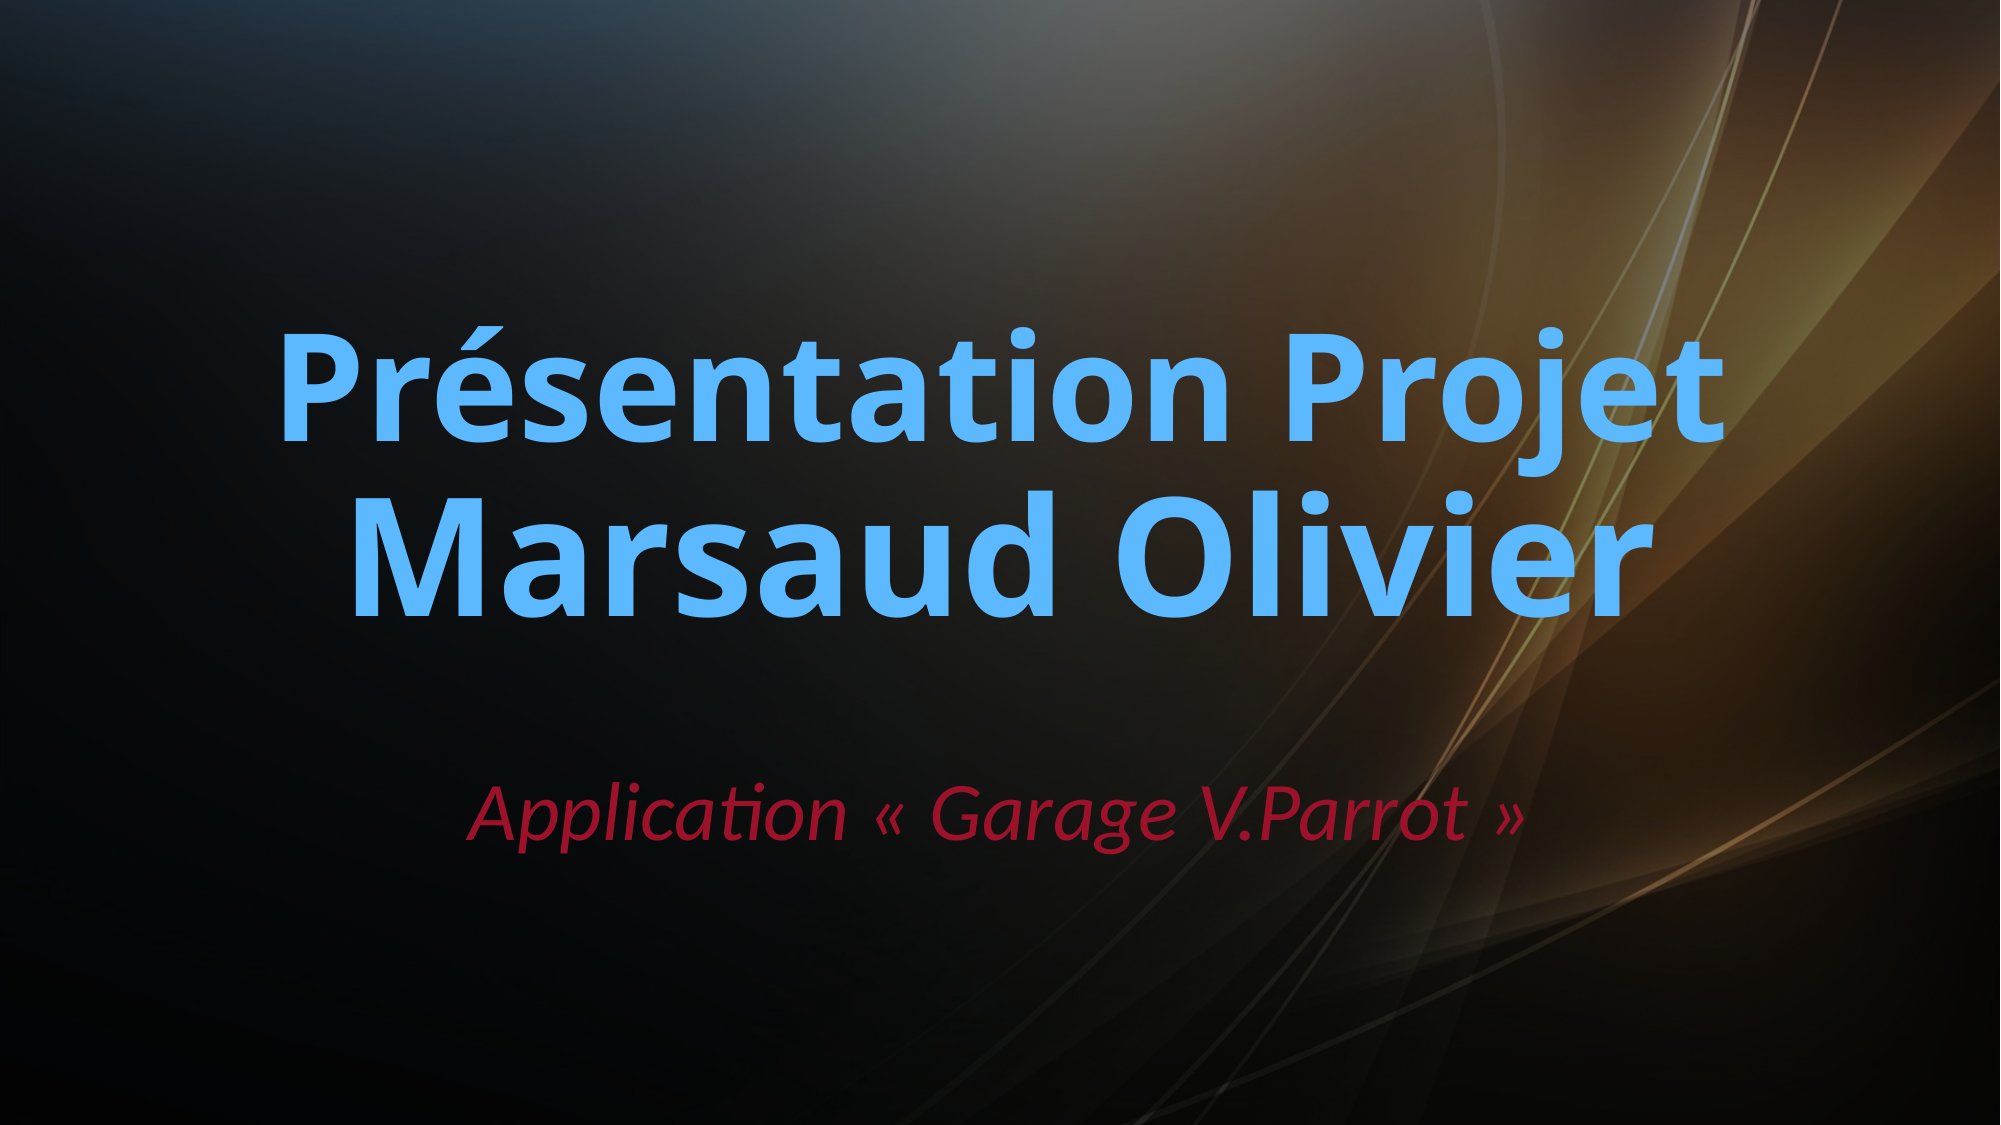

# Présentation Projet Marsaud Olivier
Application « Garage V.Parrot »